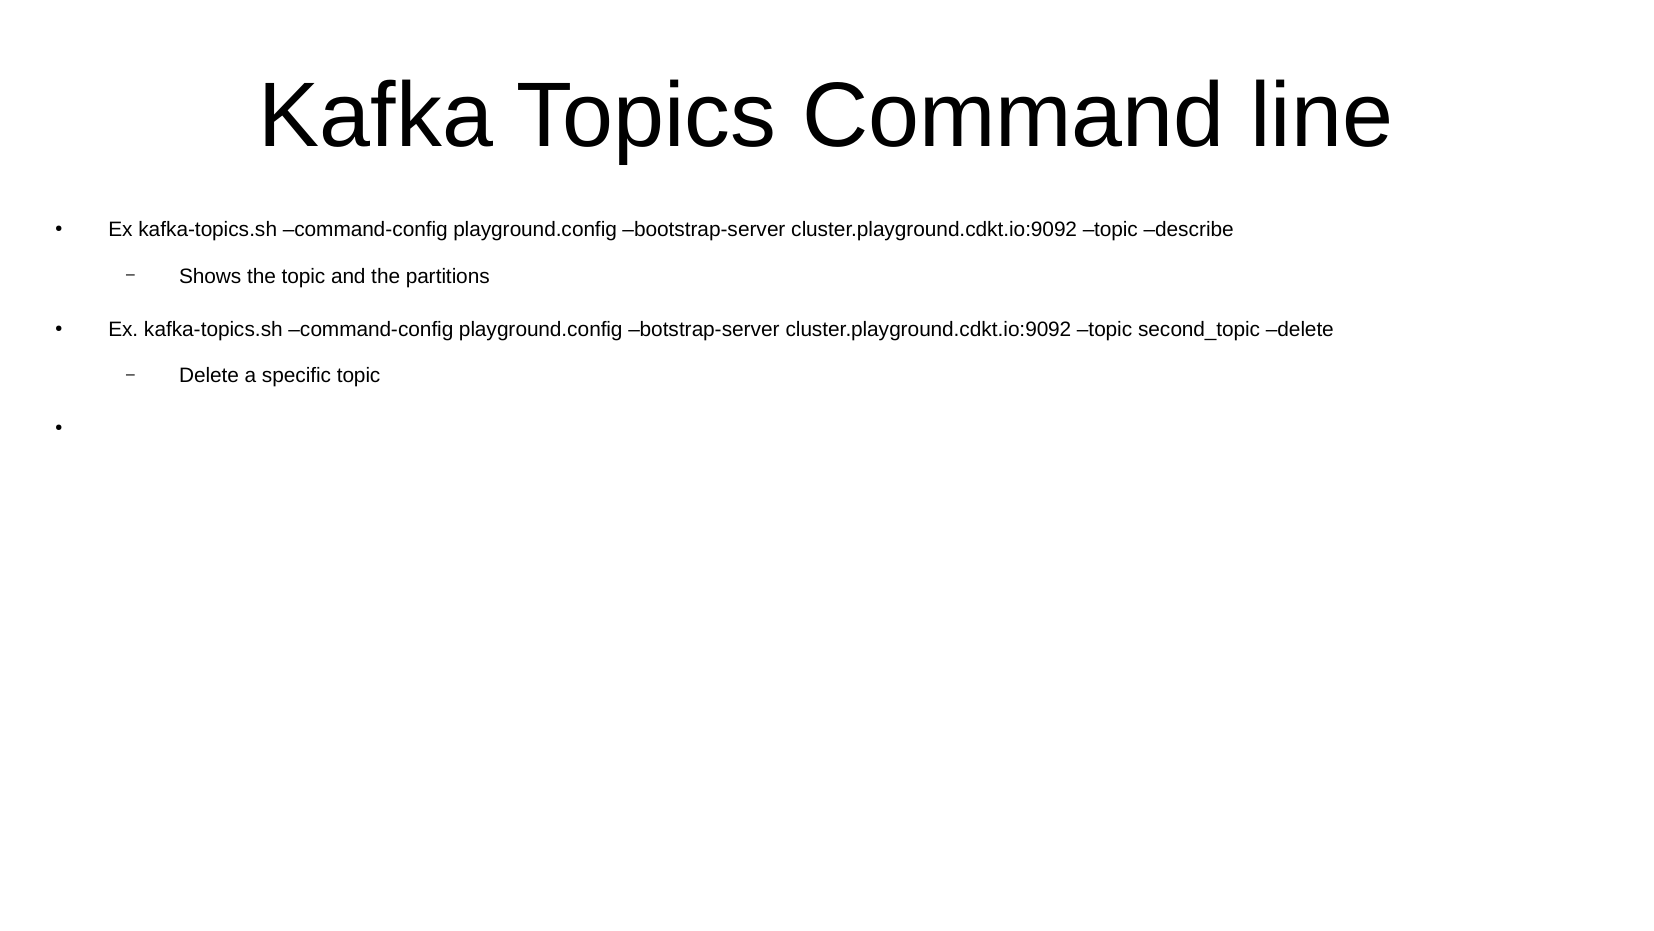

# Kafka Topics Command line
Ex kafka-topics.sh –command-config playground.config –bootstrap-server cluster.playground.cdkt.io:9092 –topic –describe
Shows the topic and the partitions
Ex. kafka-topics.sh –command-config playground.config –botstrap-server cluster.playground.cdkt.io:9092 –topic second_topic –delete
Delete a specific topic